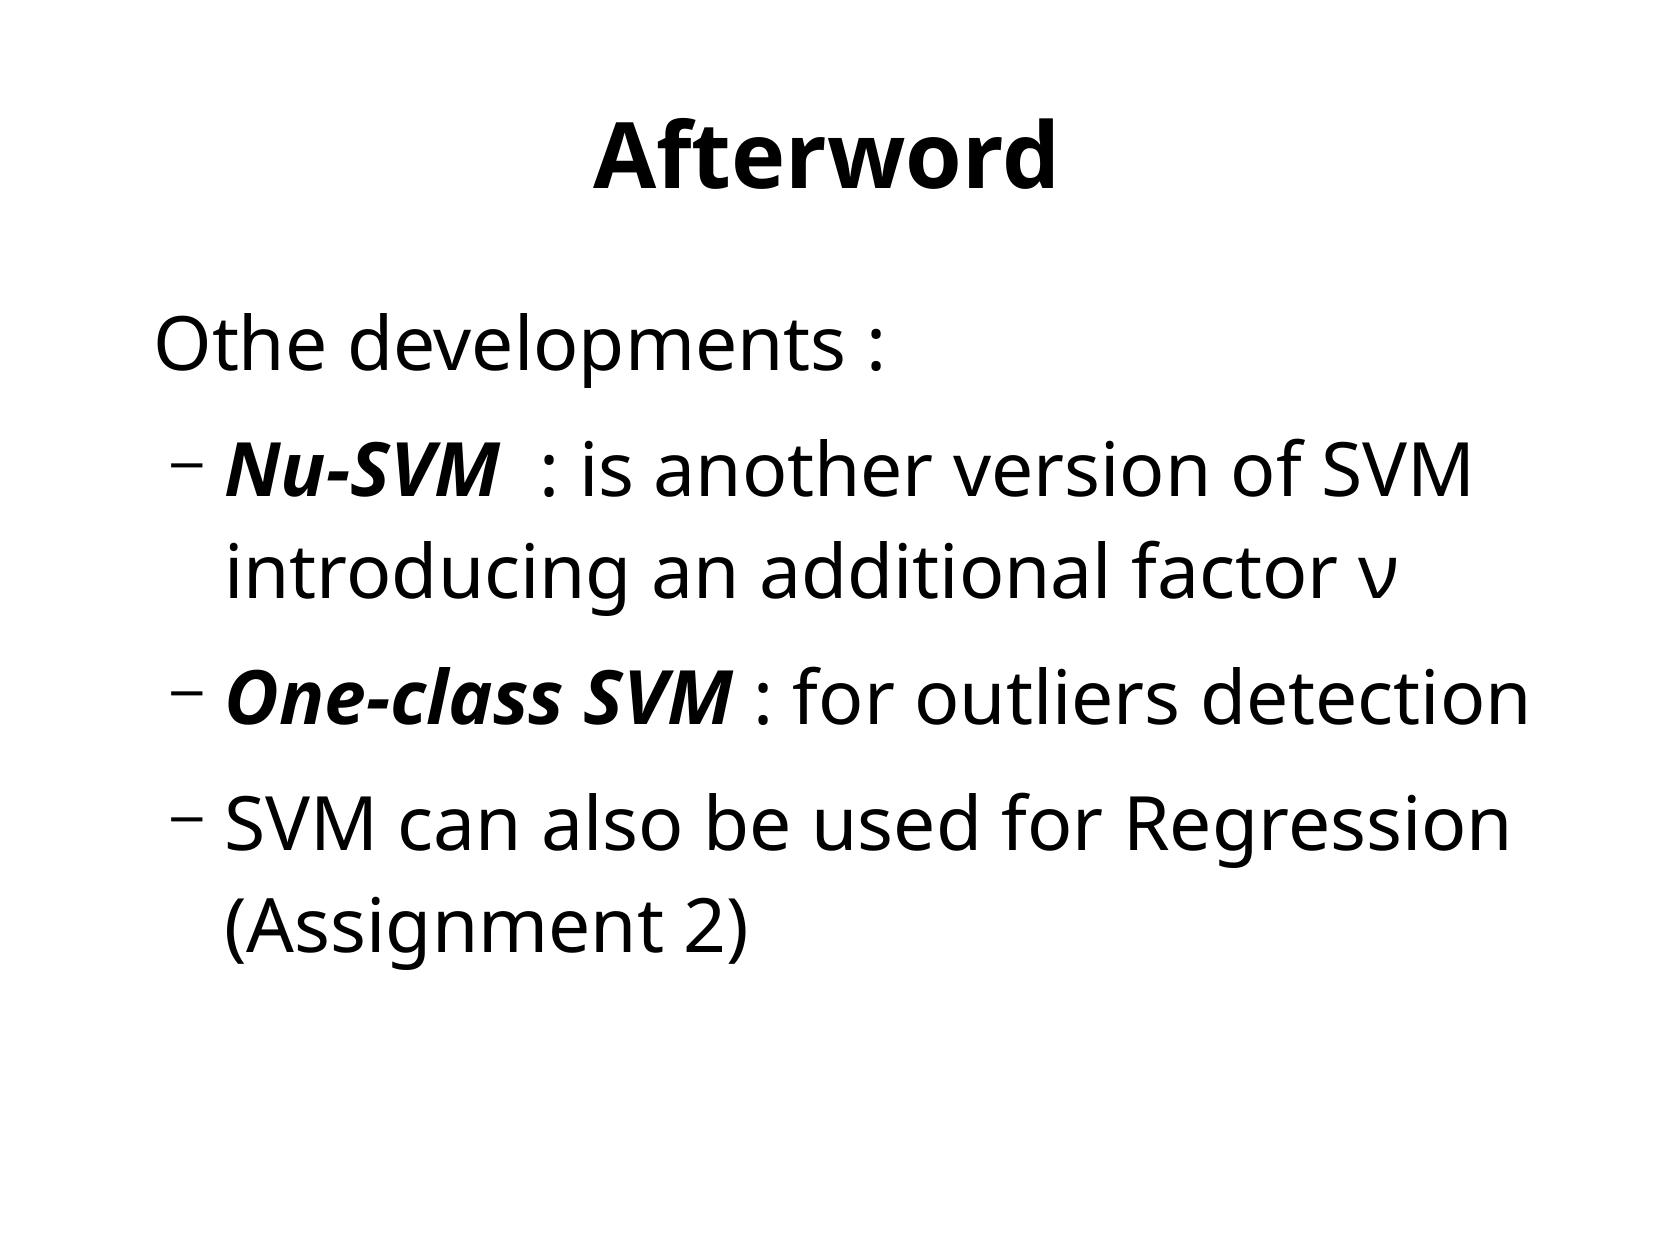

# Afterword
Othe developments :
Nu-SVM : is another version of SVM introducing an additional factor ν
One-class SVM : for outliers detection
SVM can also be used for Regression
(Assignment 2)